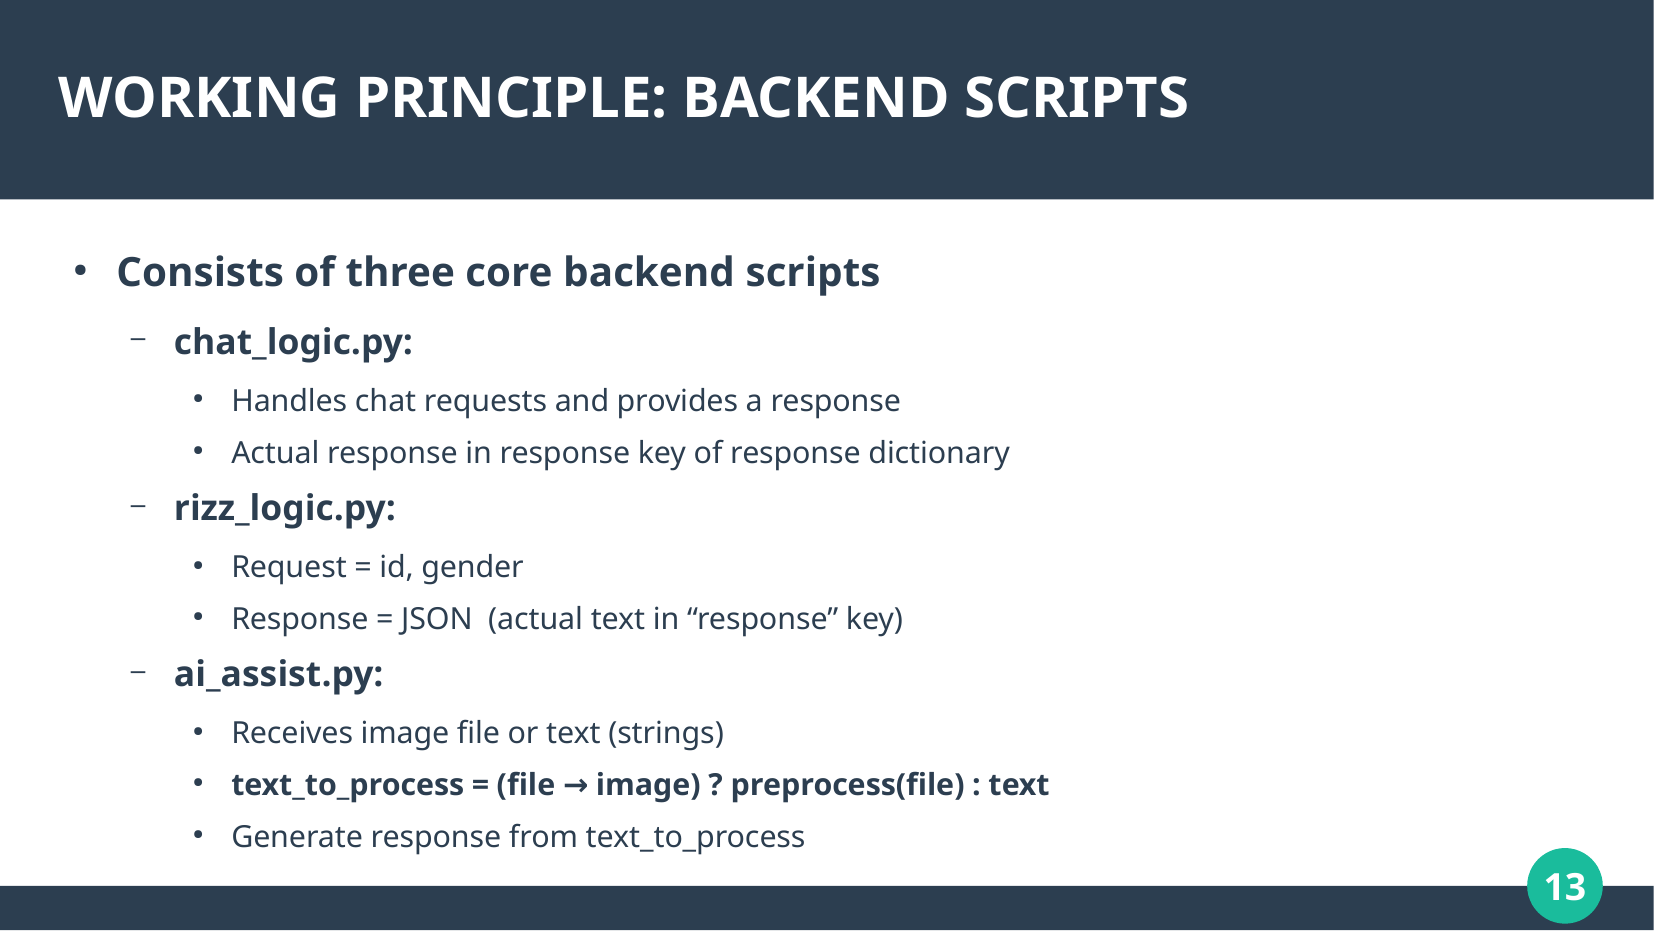

# WORKING PRINCIPLE: BACKEND SCRIPTS
Consists of three core backend scripts
chat_logic.py:
Handles chat requests and provides a response
Actual response in response key of response dictionary
rizz_logic.py:
Request = id, gender
Response = JSON (actual text in “response” key)
ai_assist.py:
Receives image file or text (strings)
text_to_process = (file → image) ? preprocess(file) : text
Generate response from text_to_process